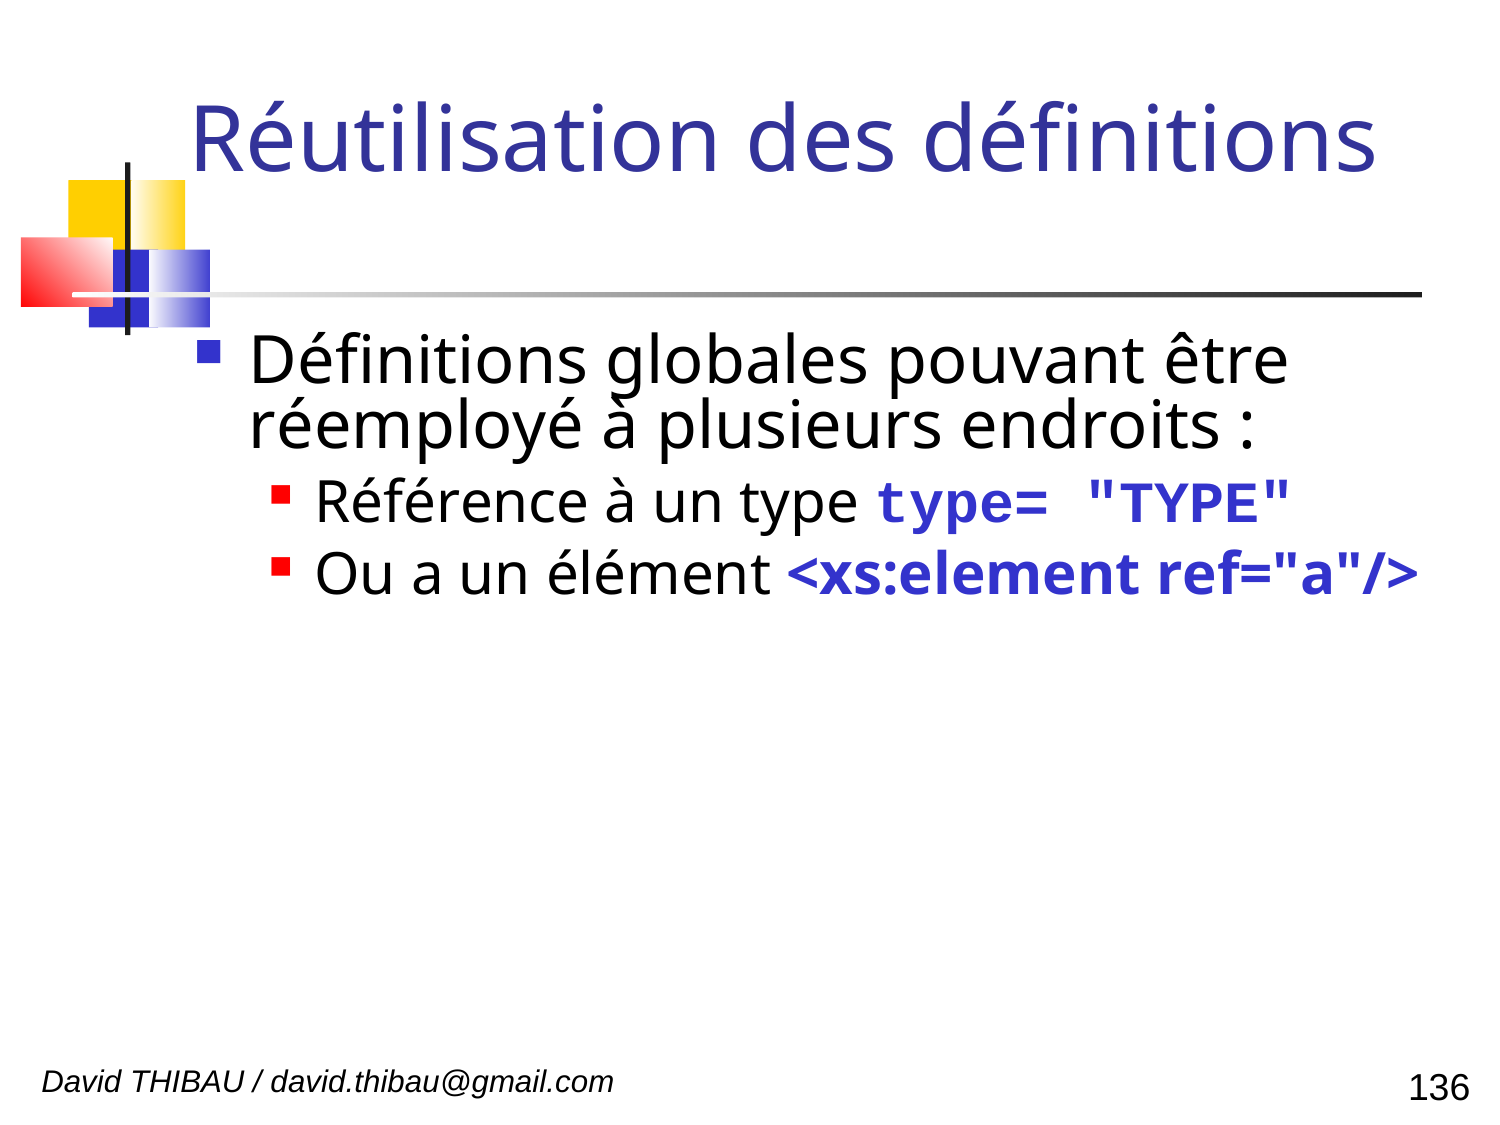

# Réutilisation des définitions
Définitions globales pouvant être réemployé à plusieurs endroits :
Référence à un type type= "TYPE"
Ou a un élément <xs:element ref="a"/>